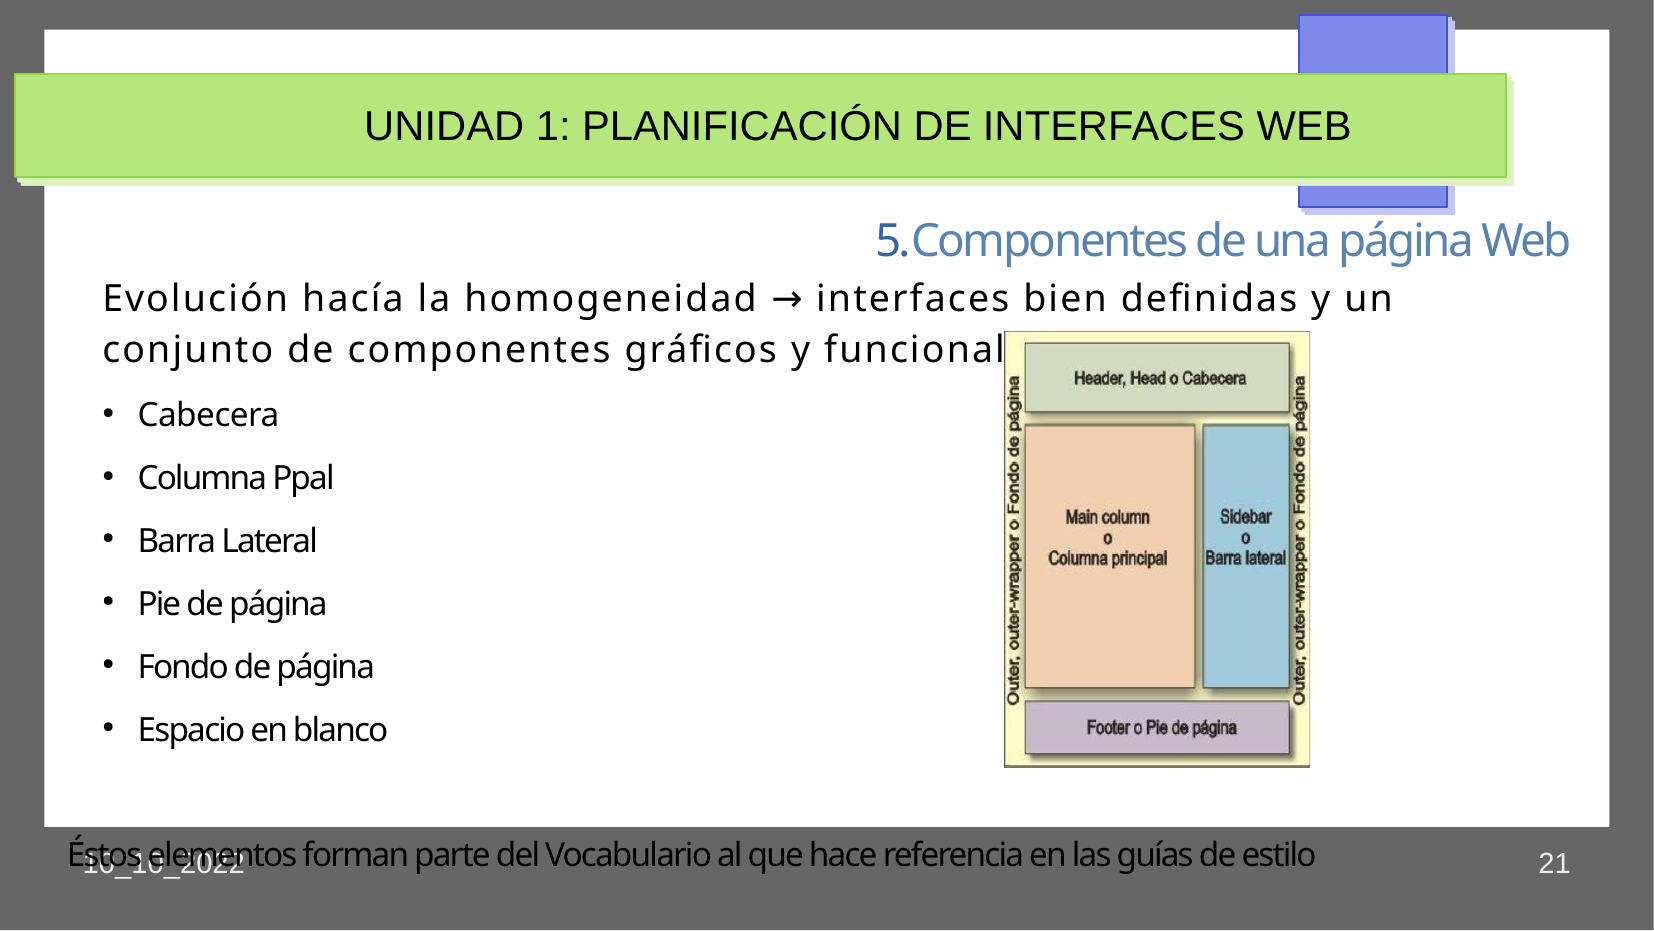

# UNIDAD 1: PLANIFICACIÓN DE INTERFACES WEB
5.Componentes de una página Web
Evolución hacía la homogeneidad → interfaces bien definidas y un conjunto de componentes gráficos y funcionales:
Cabecera
Columna Ppal
Barra Lateral
Pie de página
Fondo de página
Espacio en blanco
Éstos elementos forman parte del Vocabulario al que hace referencia en las guías de estilo
10_10_2022
21